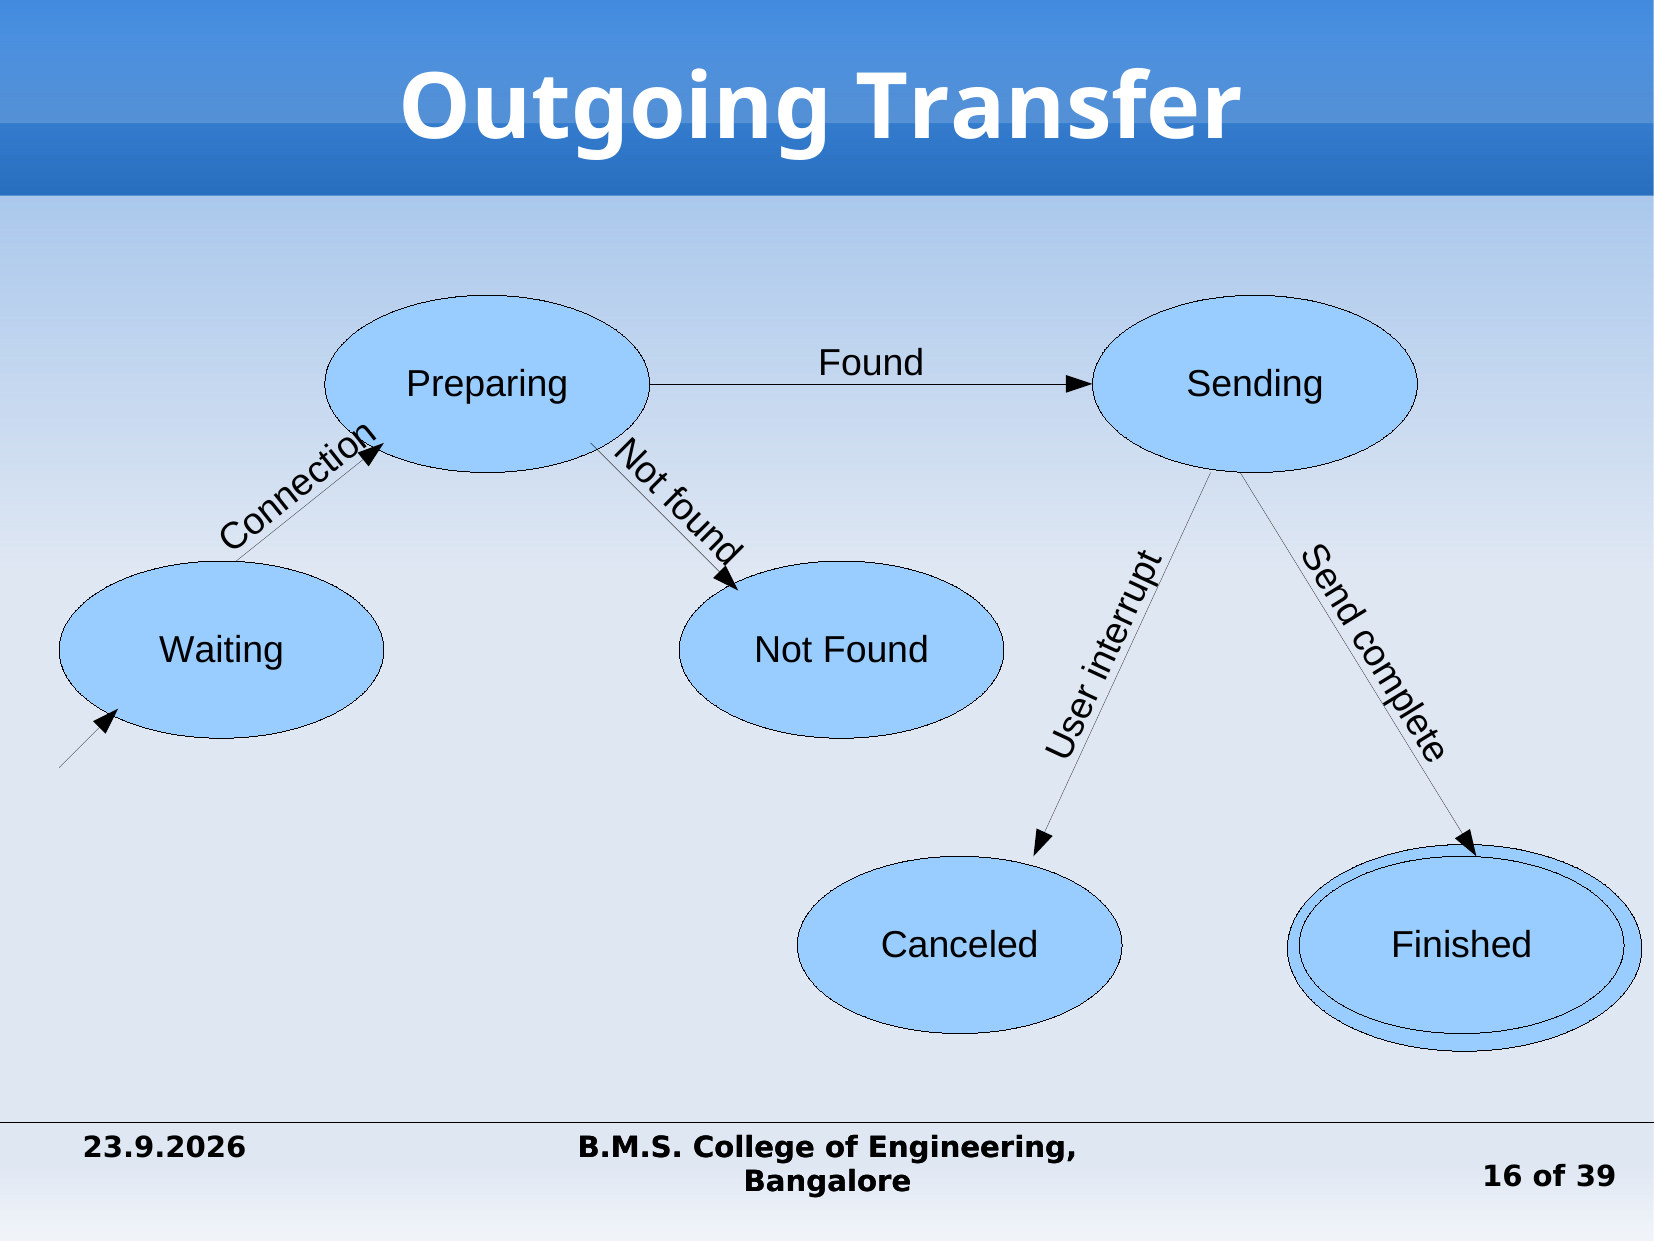

# Outgoing Transfer
Preparing
Sending
Found
Connection
Not found
User interrupt
Send complete
Waiting
Not Found
Canceled
Finished